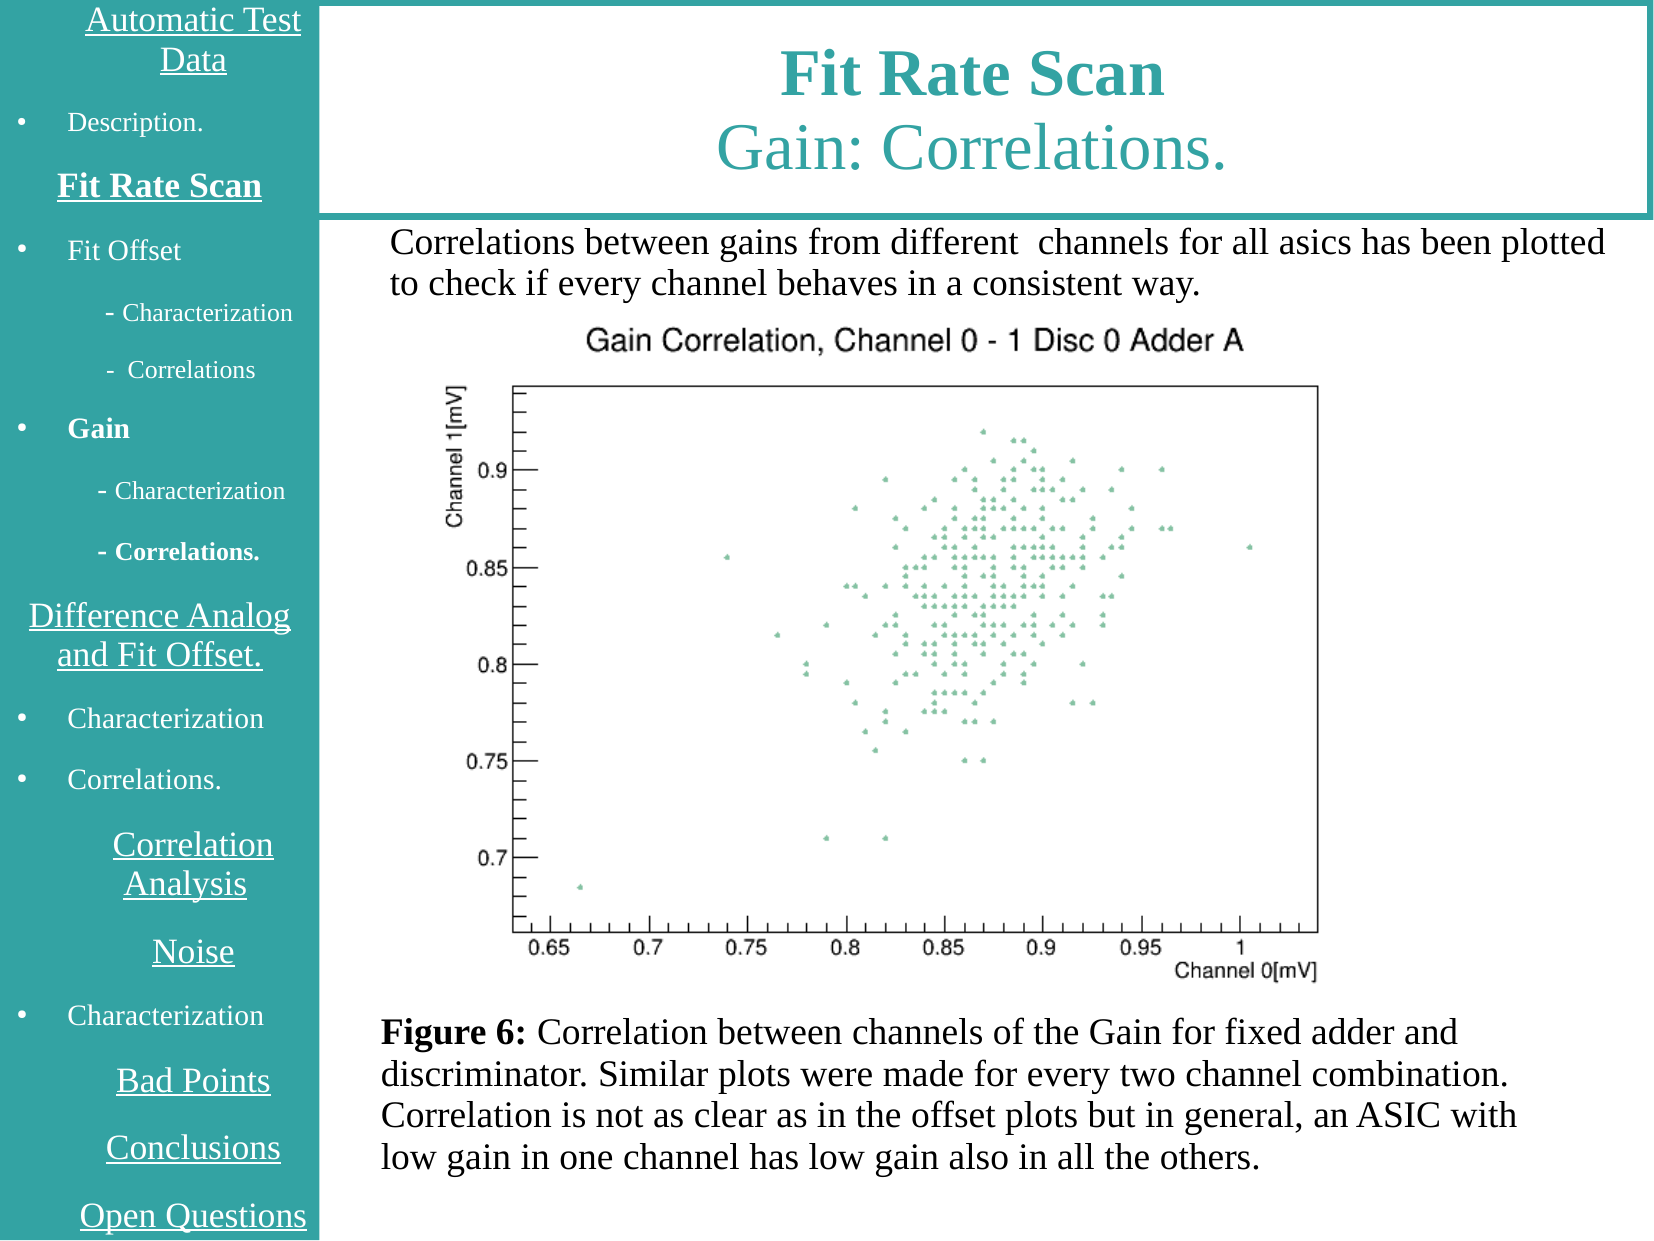

Automatic Test Data
Description.
Fit Rate Scan
Fit Offset
 - Characterization
 - Correlations
Gain
 - Characterization
 - Correlations.
Difference Analog and Fit Offset.
Characterization
Correlations.
Correlation Analysis
Noise
Characterization
Bad Points
Conclusions
Open Questions
# Fit Rate Scan Gain: Correlations.
Correlations between gains from different channels for all asics has been plotted to check if every channel behaves in a consistent way.
Figure 6: Correlation between channels of the Gain for fixed adder and discriminator. Similar plots were made for every two channel combination.
Correlation is not as clear as in the offset plots but in general, an ASIC with low gain in one channel has low gain also in all the others.